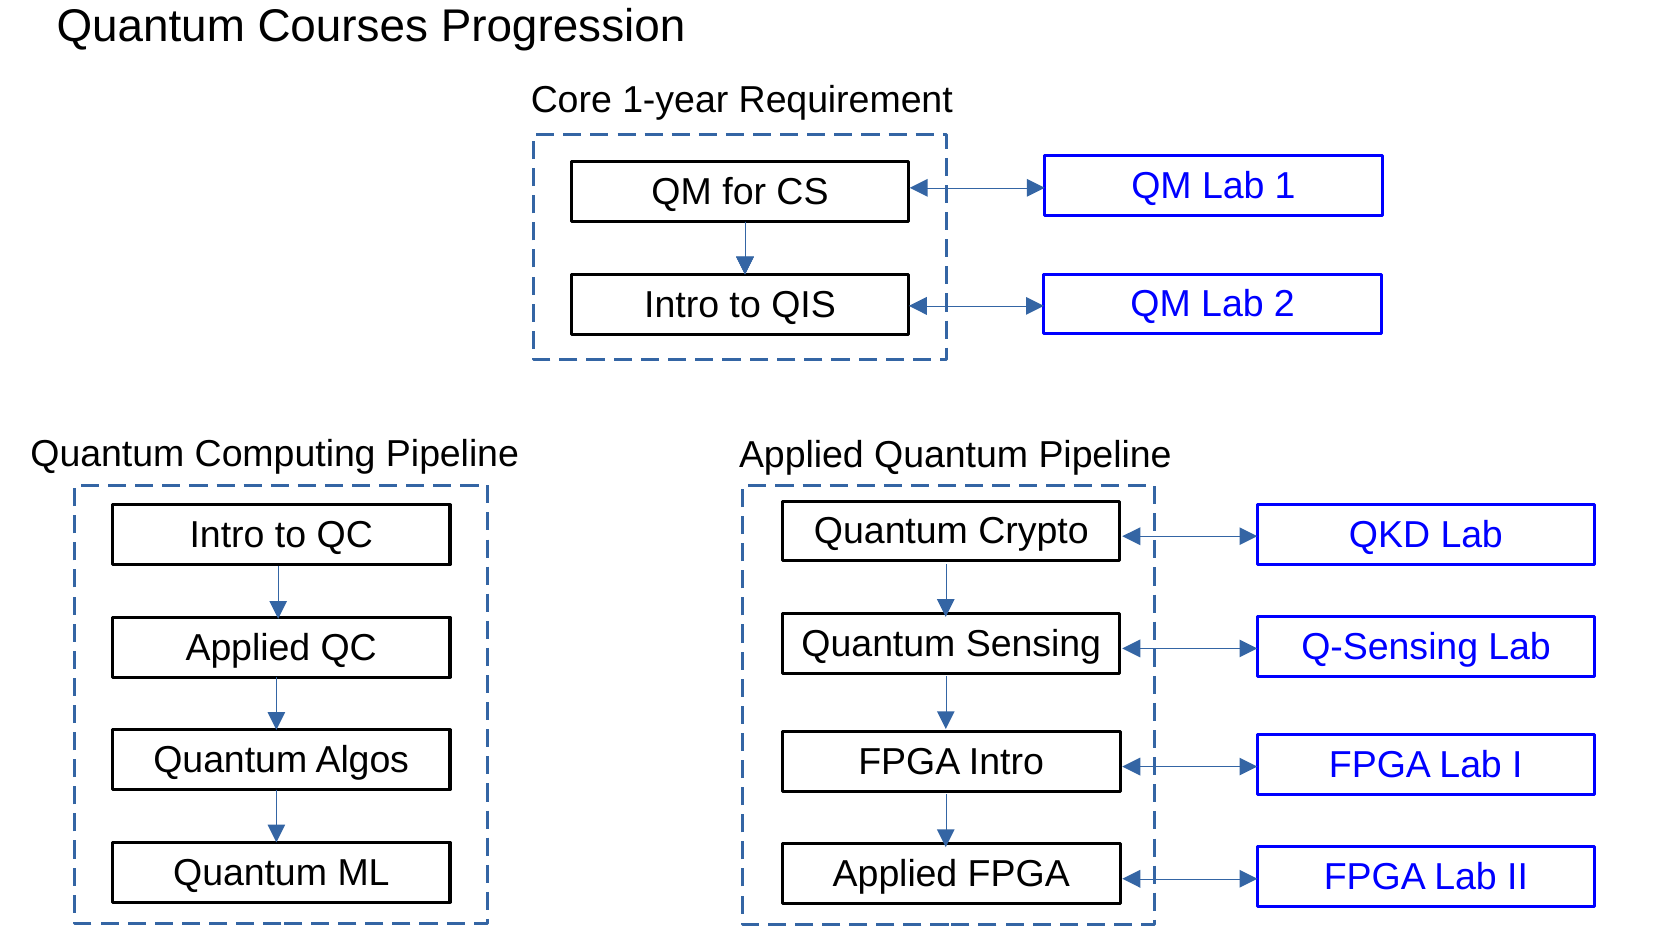

# Quantum Courses Progression
Core 1-year Requirement
QM Lab 1
QM for CS
QM Lab 2
Intro to QIS
Quantum Computing Pipeline
Applied Quantum Pipeline
Quantum Crypto
QKD Lab
Intro to QC
Quantum Sensing
Q-Sensing Lab
Applied QC
Quantum Algos
FPGA Intro
FPGA Lab I
Quantum ML
Applied FPGA
FPGA Lab II